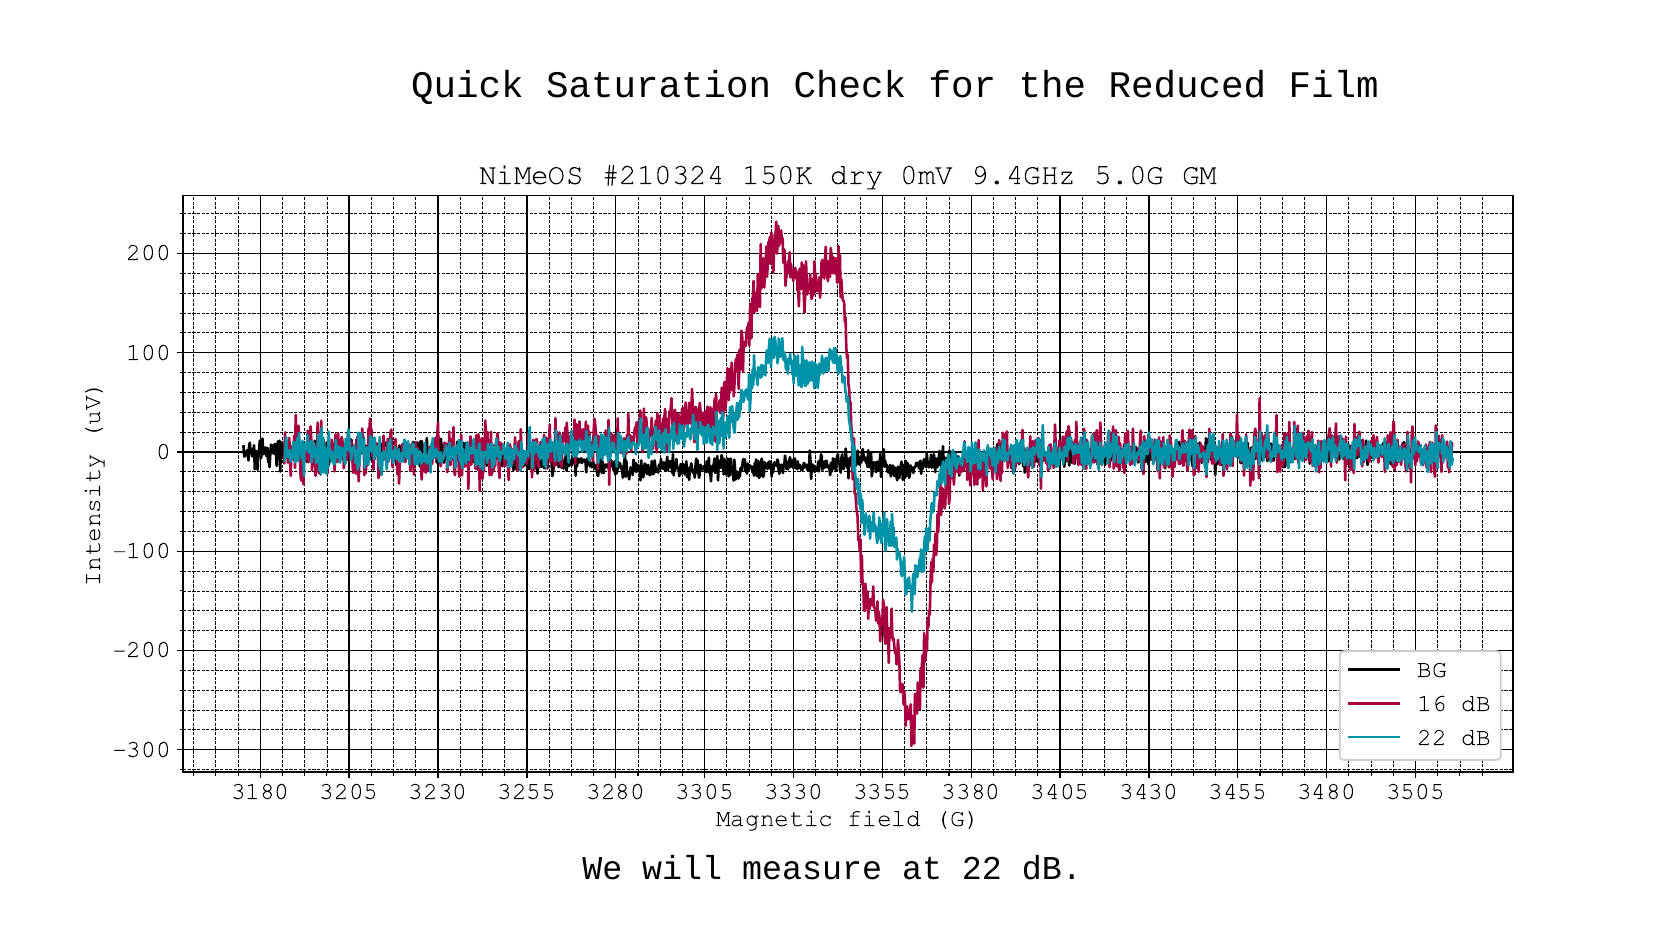

Quick Saturation Check for the Reduced Film
We will measure at 22 dB.